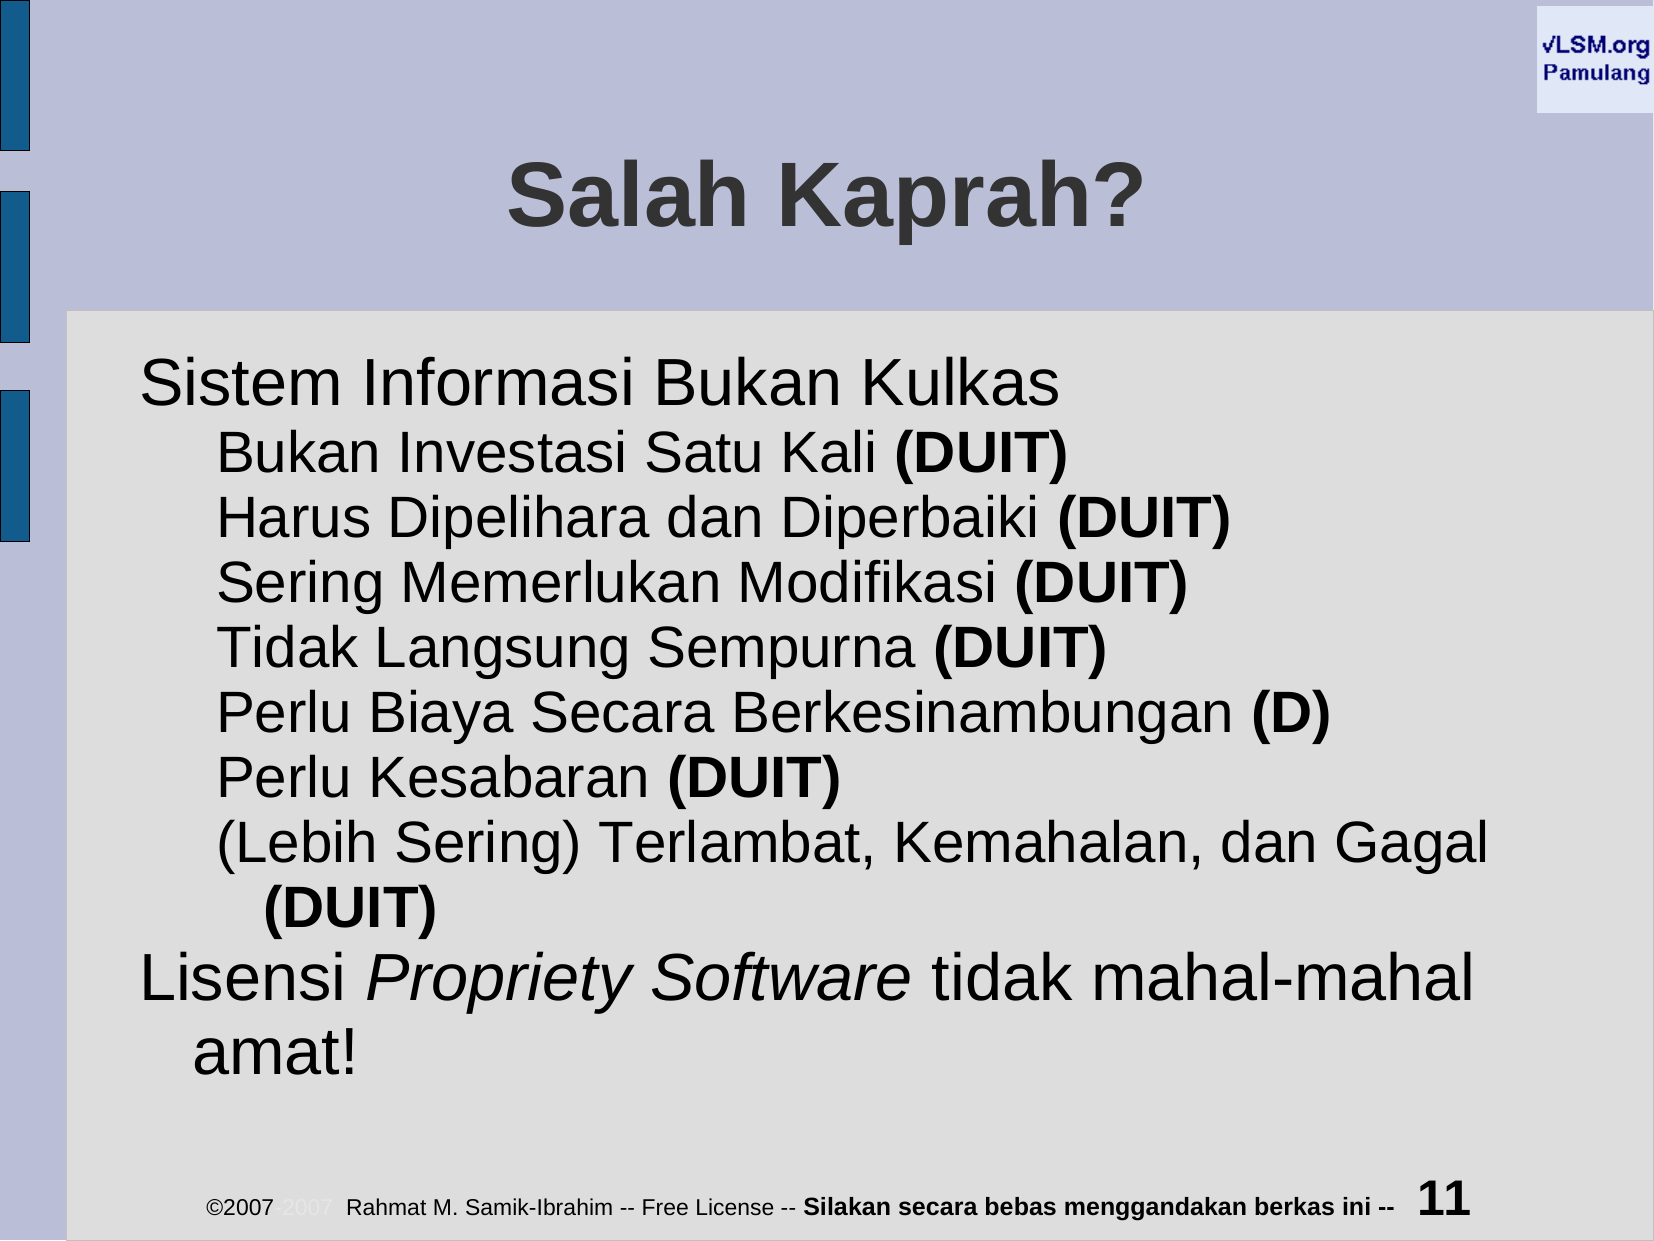

# Salah Kaprah?
Sistem Informasi Bukan Kulkas
Bukan Investasi Satu Kali (DUIT)
Harus Dipelihara dan Diperbaiki (DUIT)
Sering Memerlukan Modifikasi (DUIT)
Tidak Langsung Sempurna (DUIT)
Perlu Biaya Secara Berkesinambungan (D)
Perlu Kesabaran (DUIT)
(Lebih Sering) Terlambat, Kemahalan, dan Gagal (DUIT)
Lisensi Propriety Software tidak mahal-mahal amat!